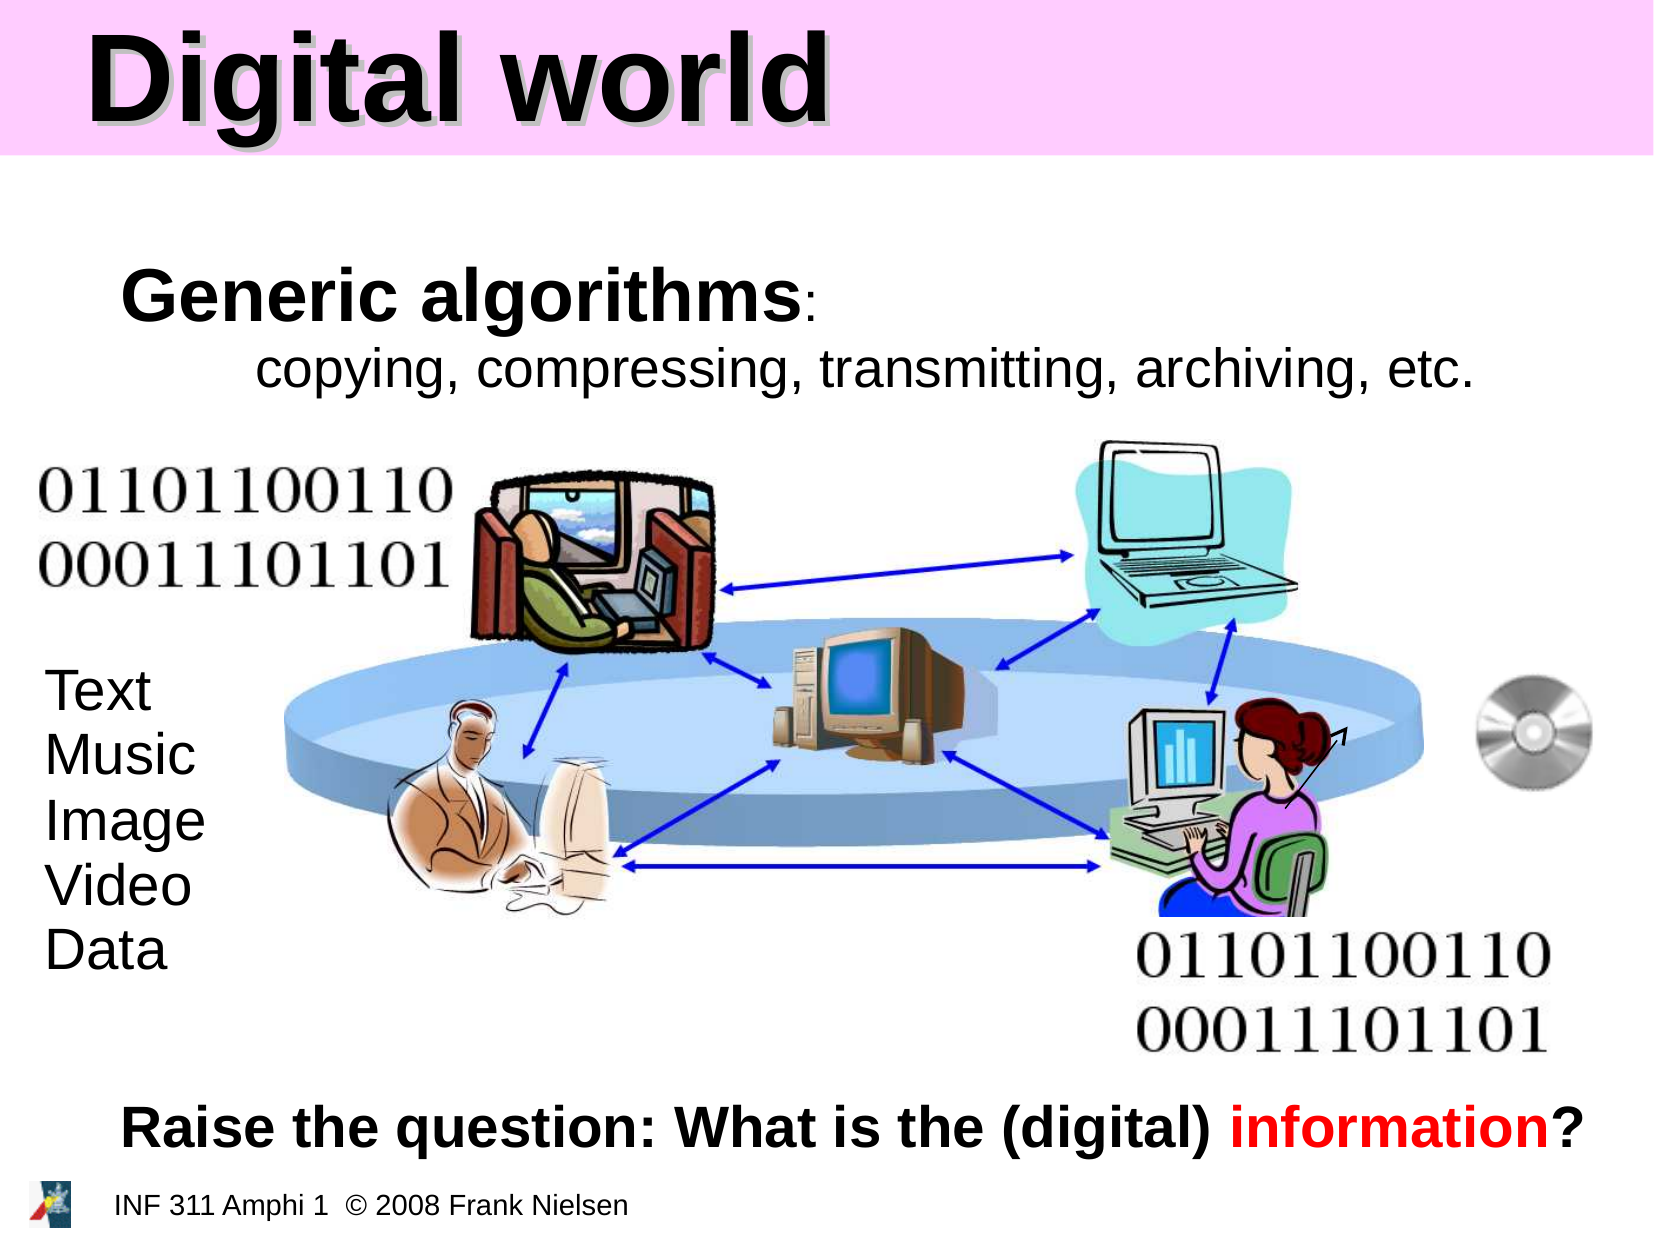

Digital world
 Generic algorithms:
 	copying, compressing, transmitting, archiving, etc.
Text
Music
Image
Video
Data
Raise the question: What is the (digital) information?